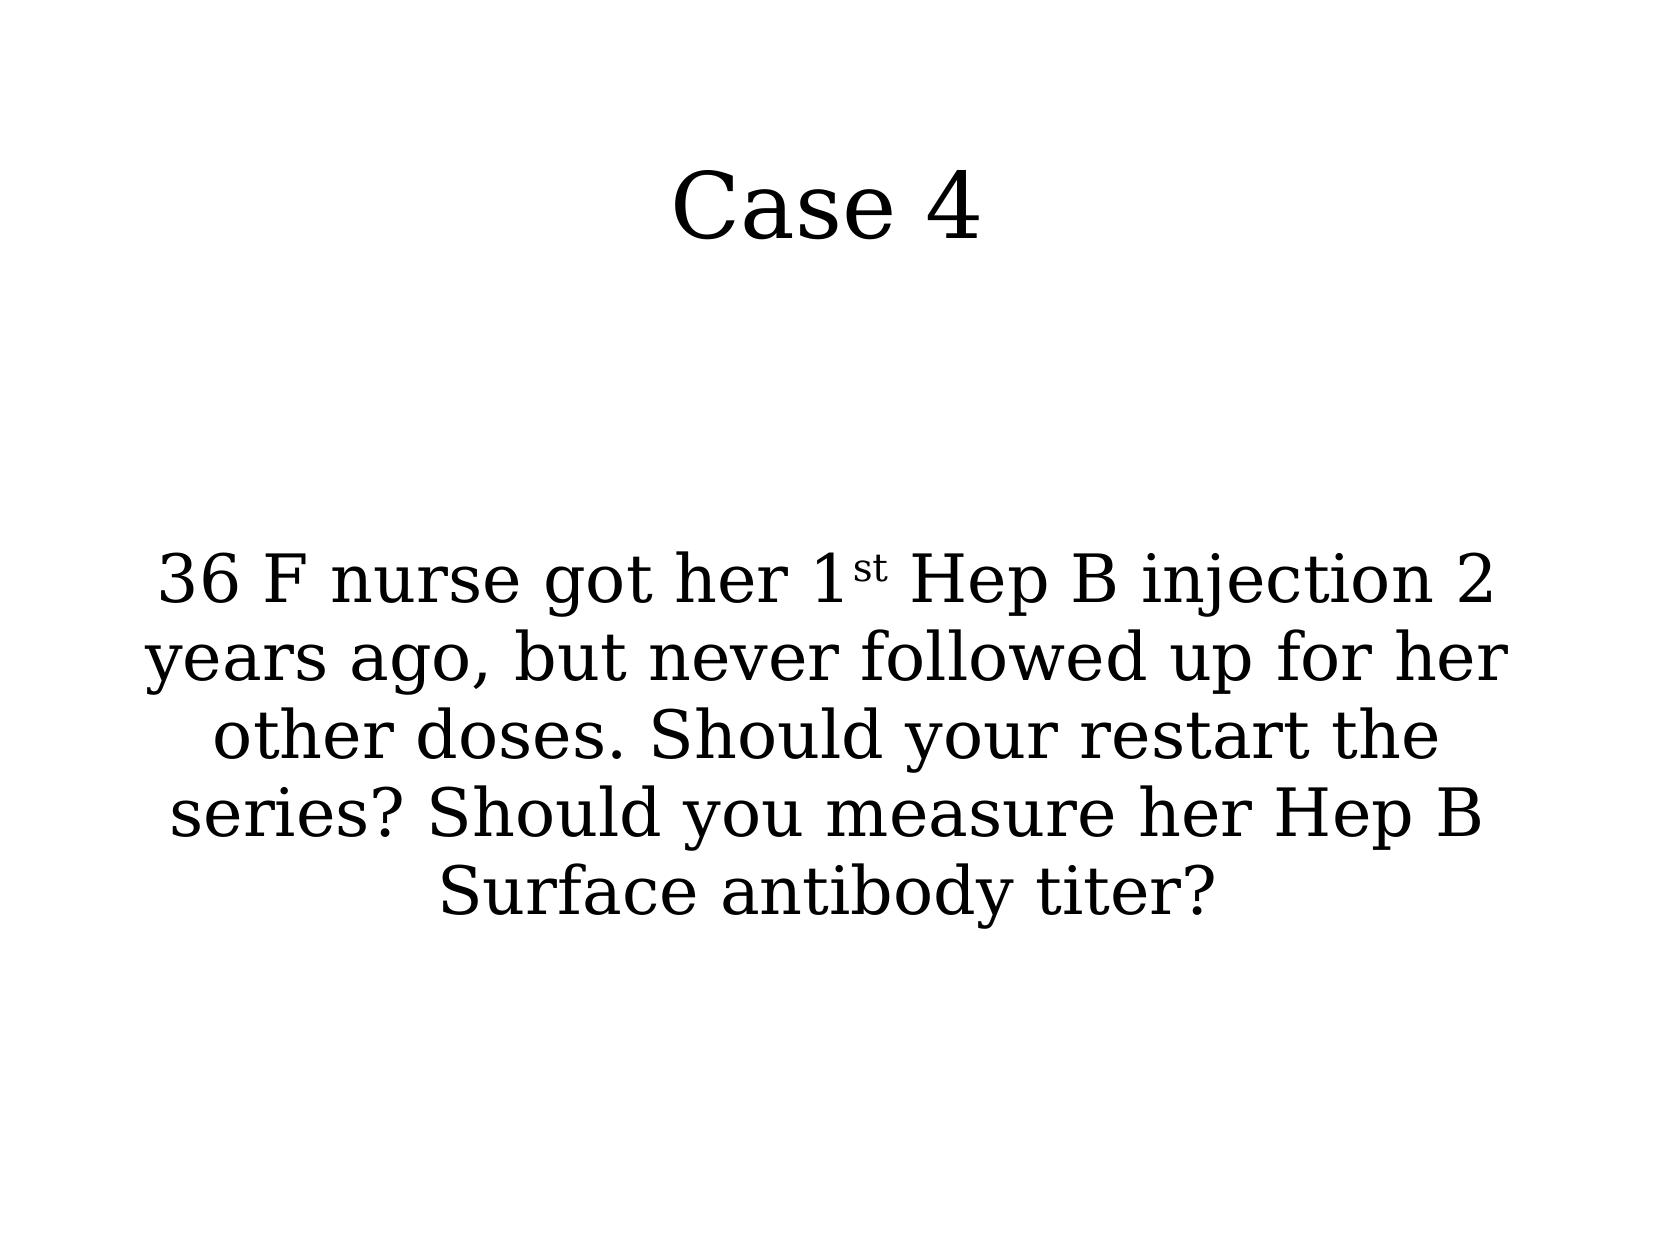

# Case 4
36 F nurse got her 1st Hep B injection 2 years ago, but never followed up for her other doses. Should your restart the series? Should you measure her Hep B Surface antibody titer?